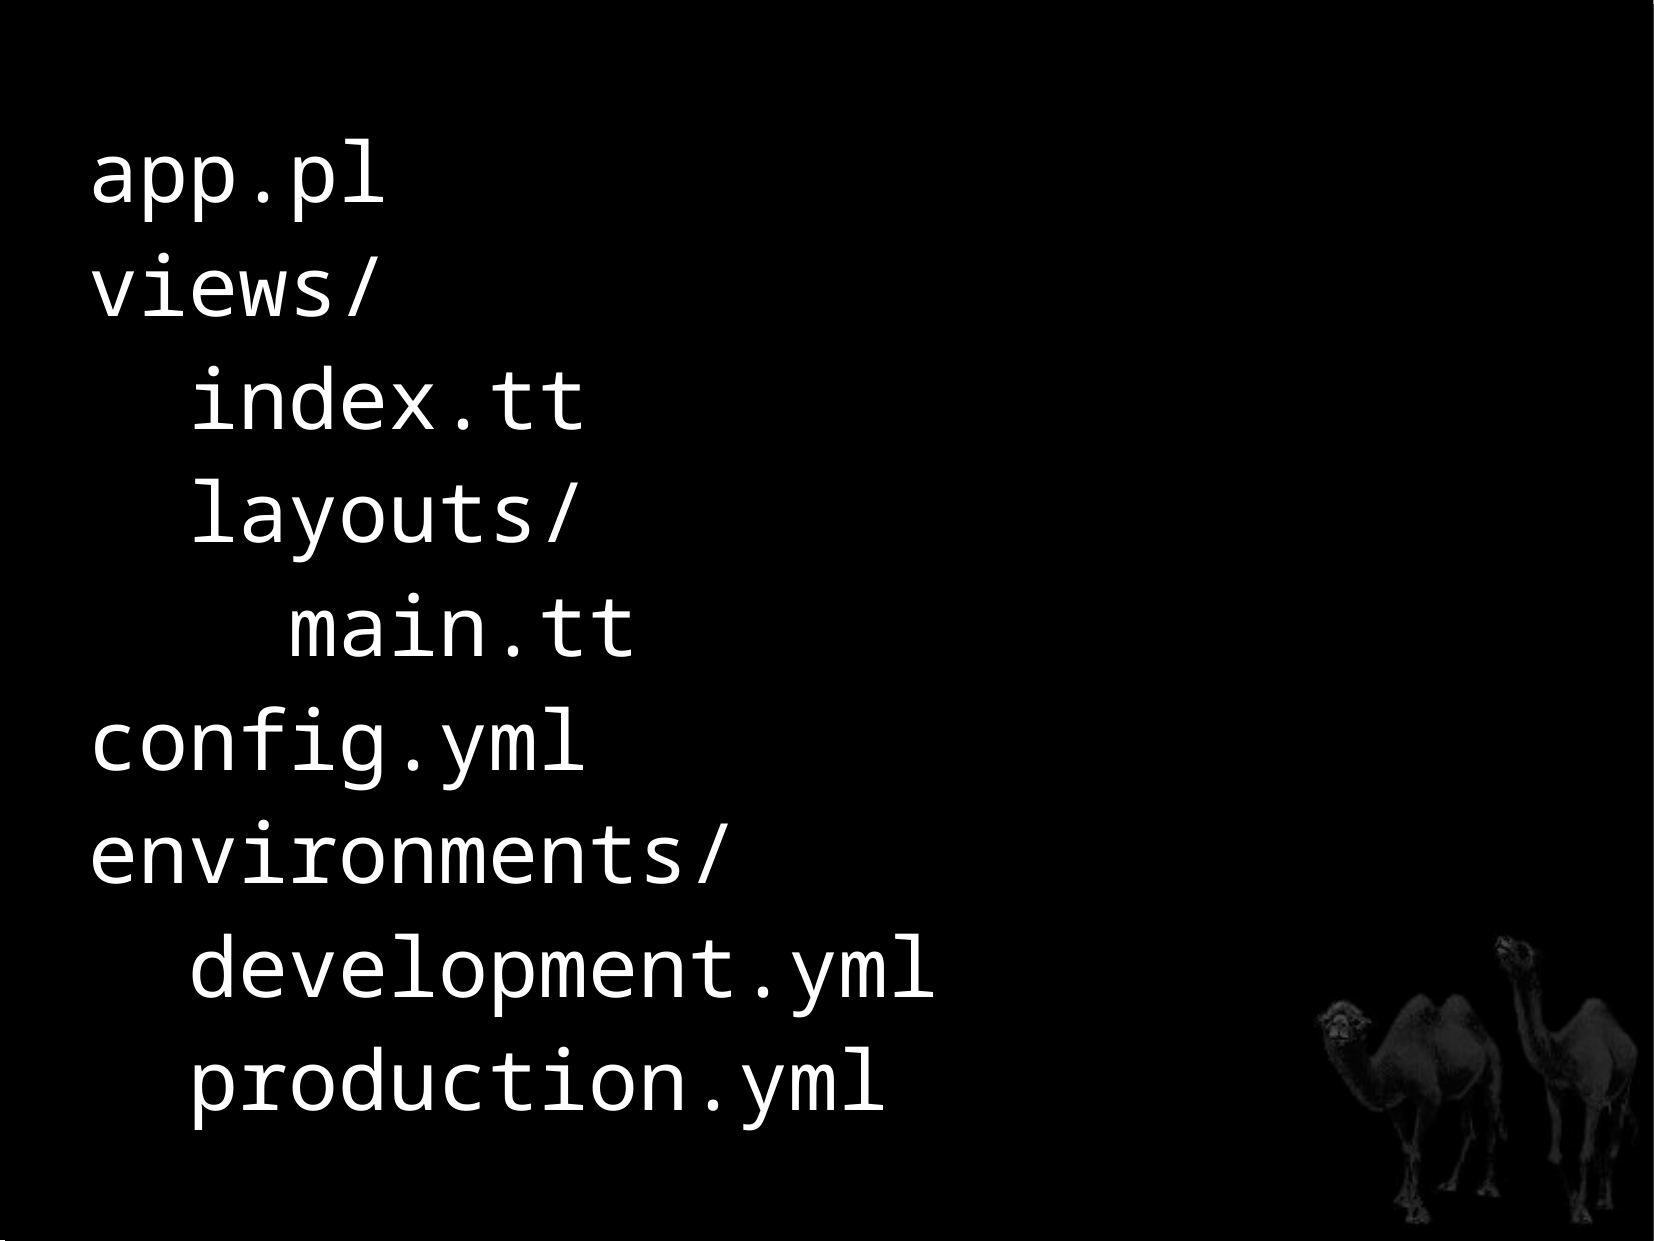

# app.pl
views/
 index.tt
 layouts/
 main.tt
config.yml
environments/
 development.yml
 production.yml